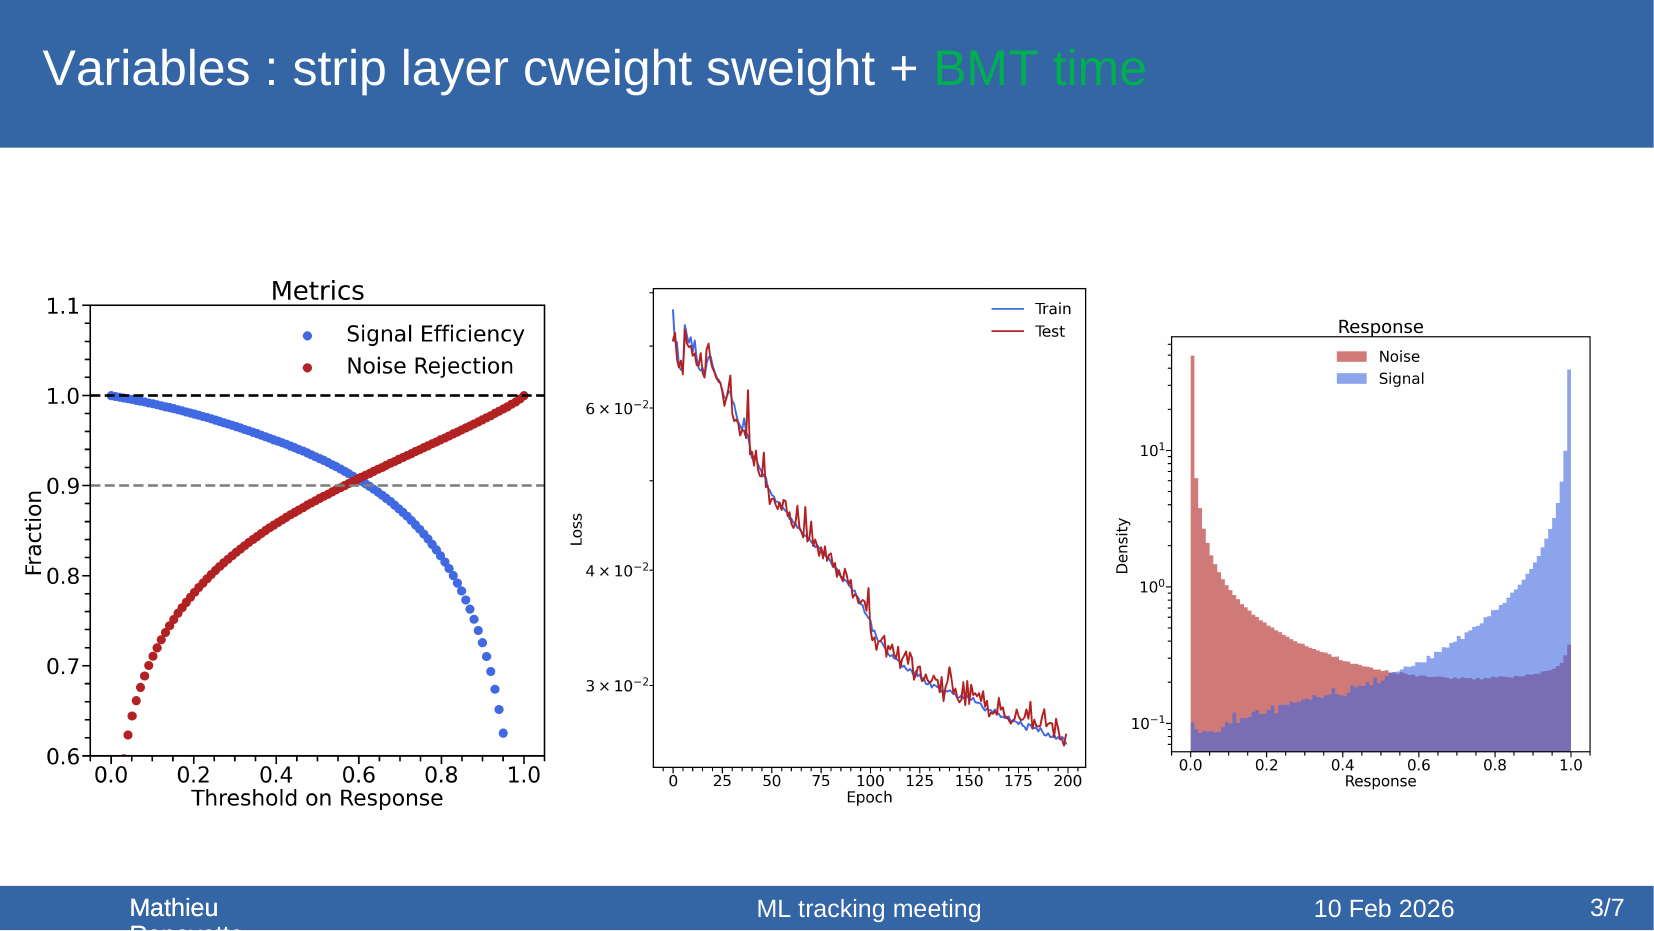

Variables : strip layer cweight sweight + BMT time
Mathieu Ronayette
3/7
Mathieu Ronayette
 ML tracking meeting
10 Feb 2026